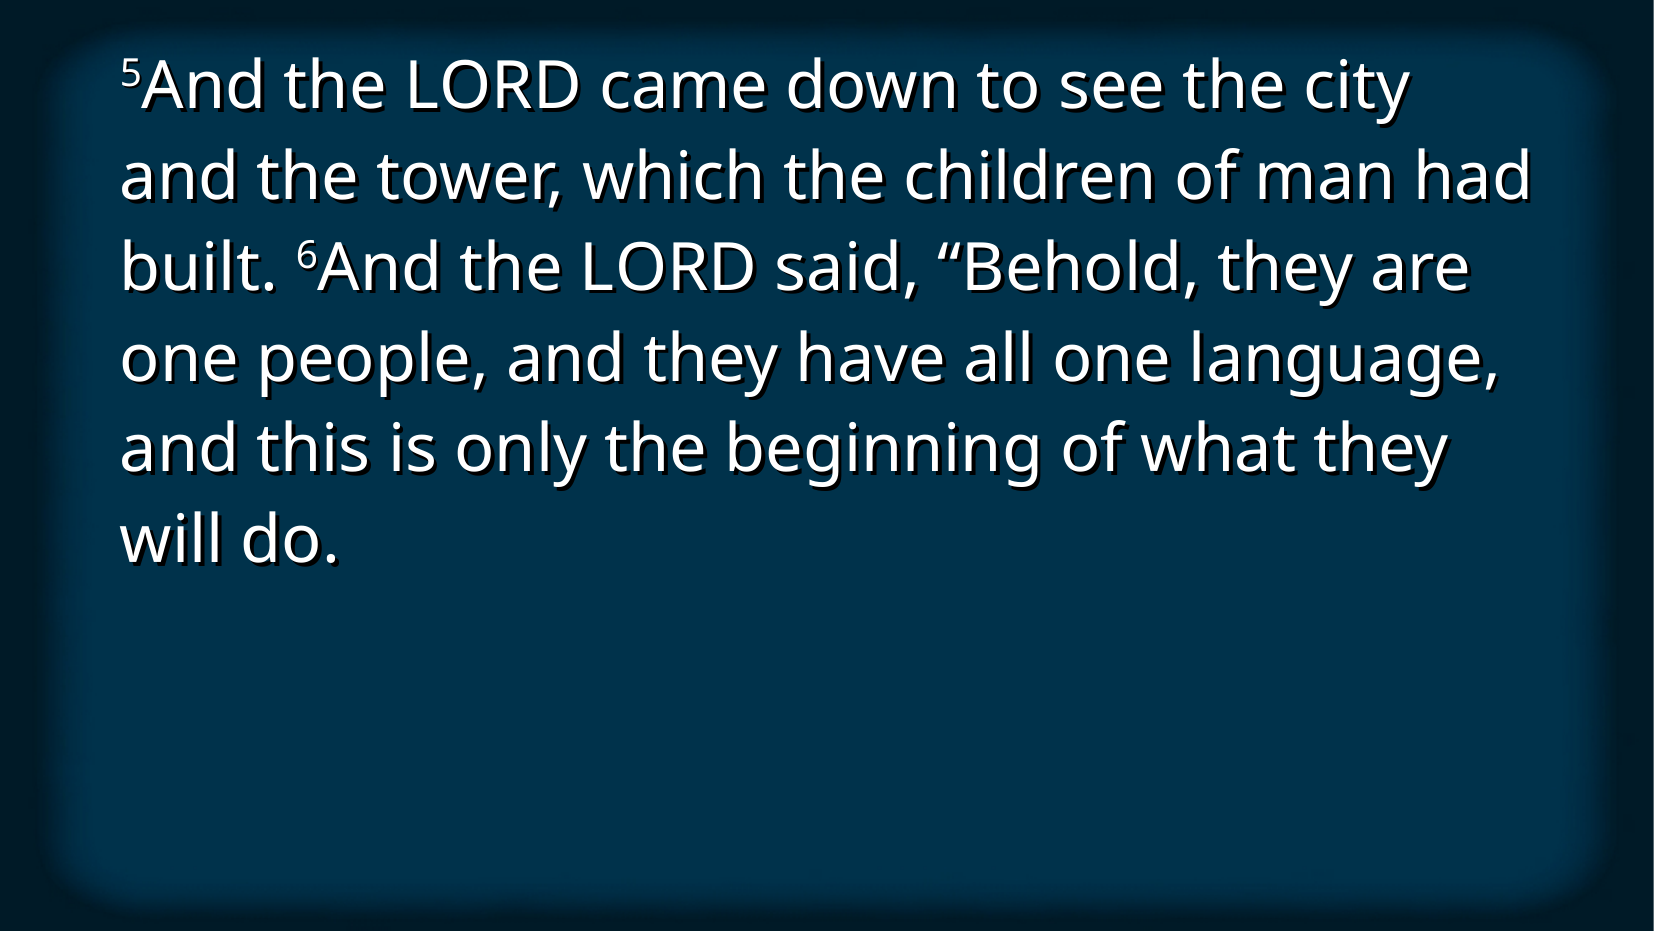

5And the LORD came down to see the city and the tower, which the children of man had built. 6And the LORD said, “Behold, they are one people, and they have all one language, and this is only the beginning of what they will do.